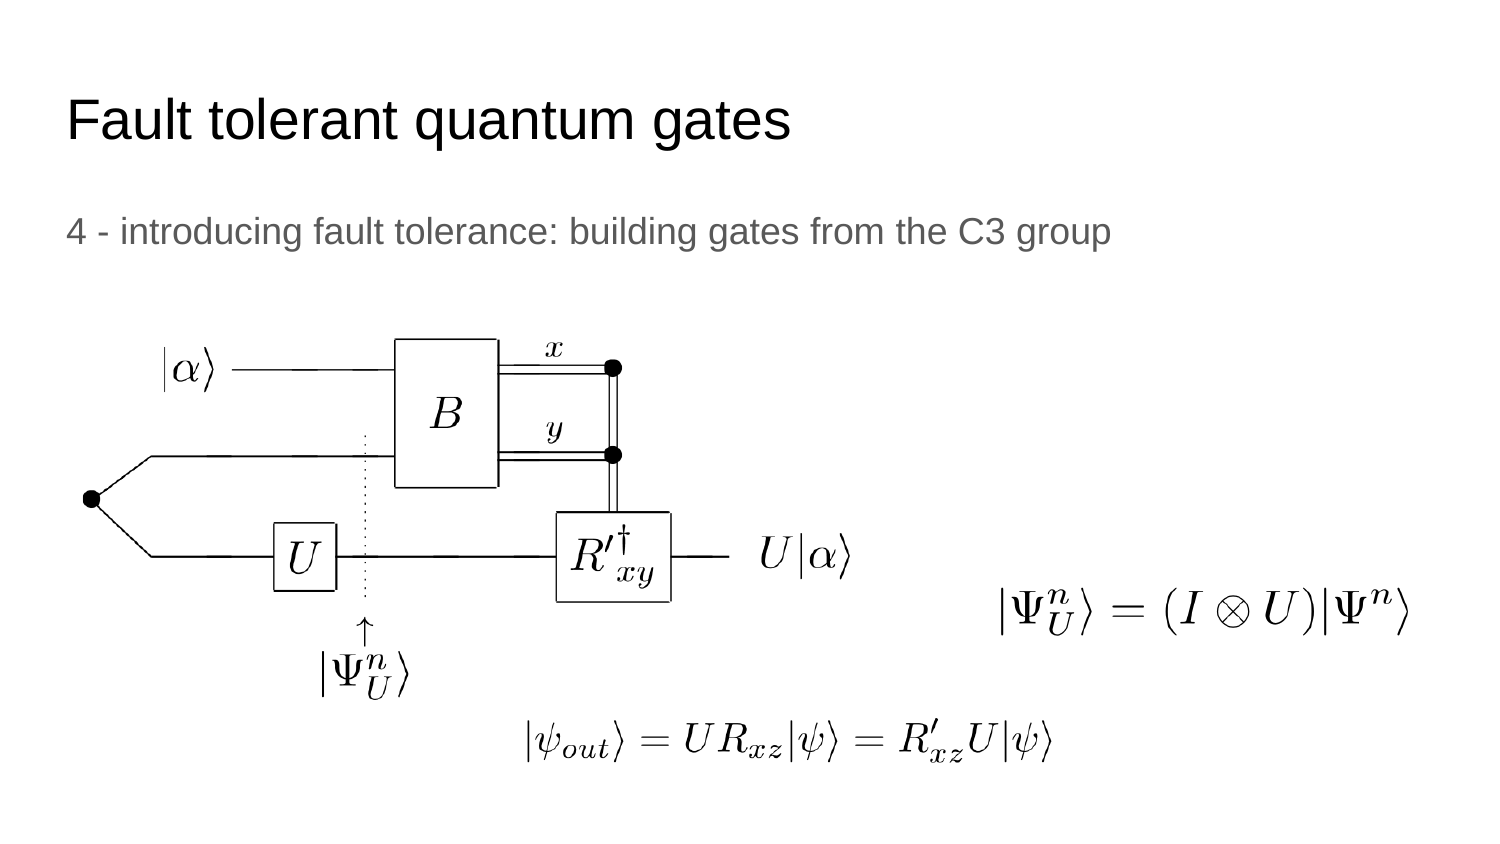

# Fault tolerant quantum gates
4 - introducing fault tolerance: building gates from the C3 group